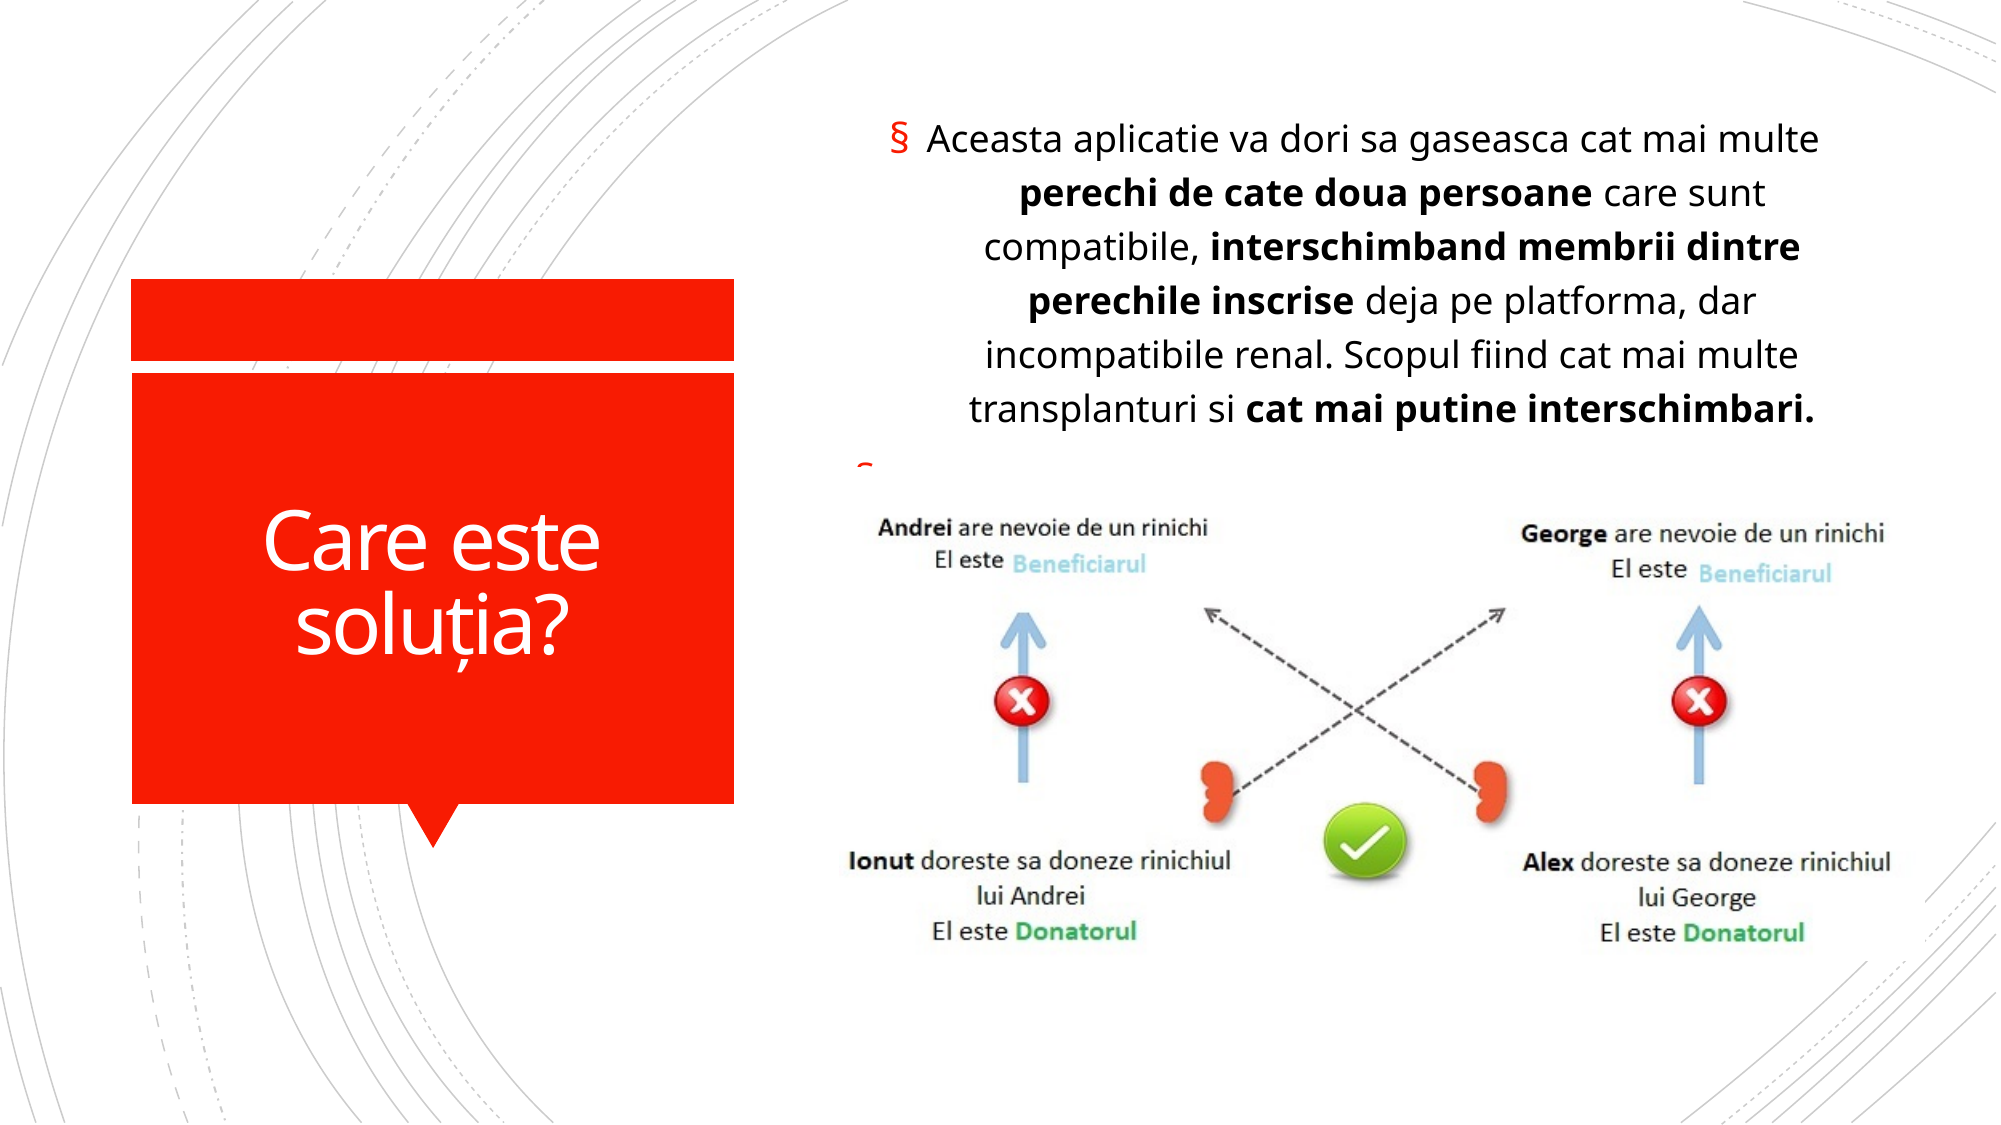

Aceasta aplicatie va dori sa gaseasca cat mai multe perechi de cate doua persoane care sunt compatibile, interschimband membrii dintre perechile inscrise deja pe platforma, dar incompatibile renal. Scopul fiind cat mai multe transplanturi si cat mai putine interschimbari.
# Care este soluția?